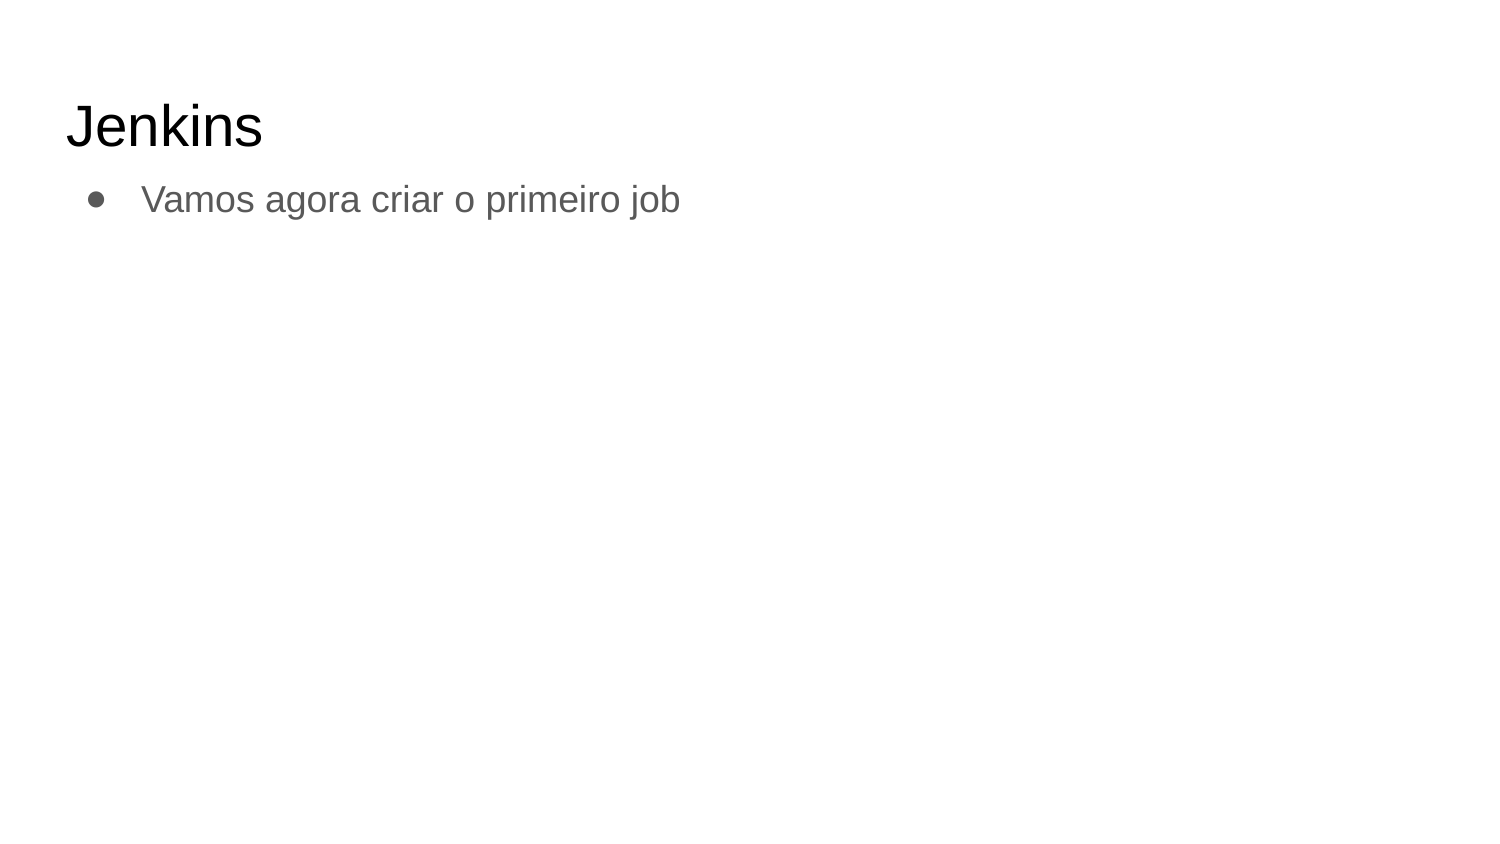

# Jenkins
Vamos agora criar o primeiro job